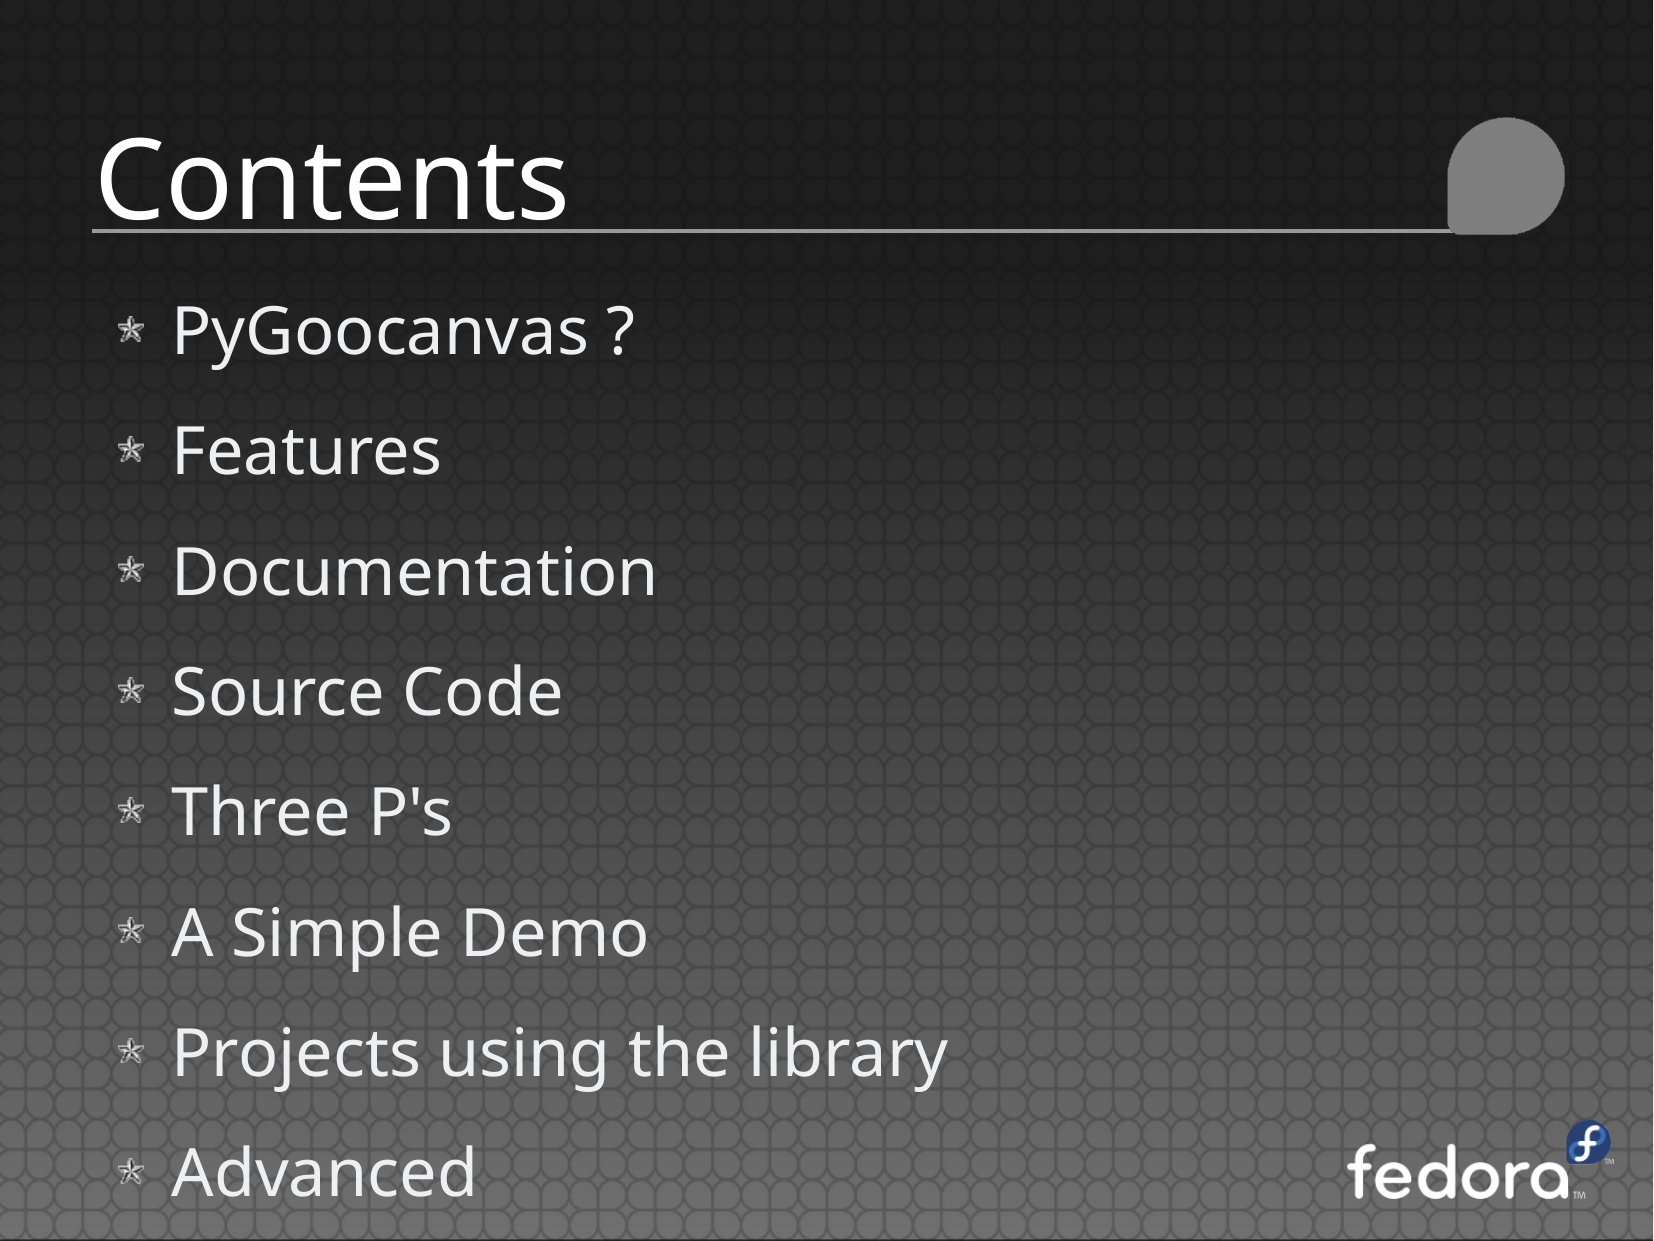

# Contents
PyGoocanvas ?
Features
Documentation
Source Code
Three P's
A Simple Demo
Projects using the library
Advanced